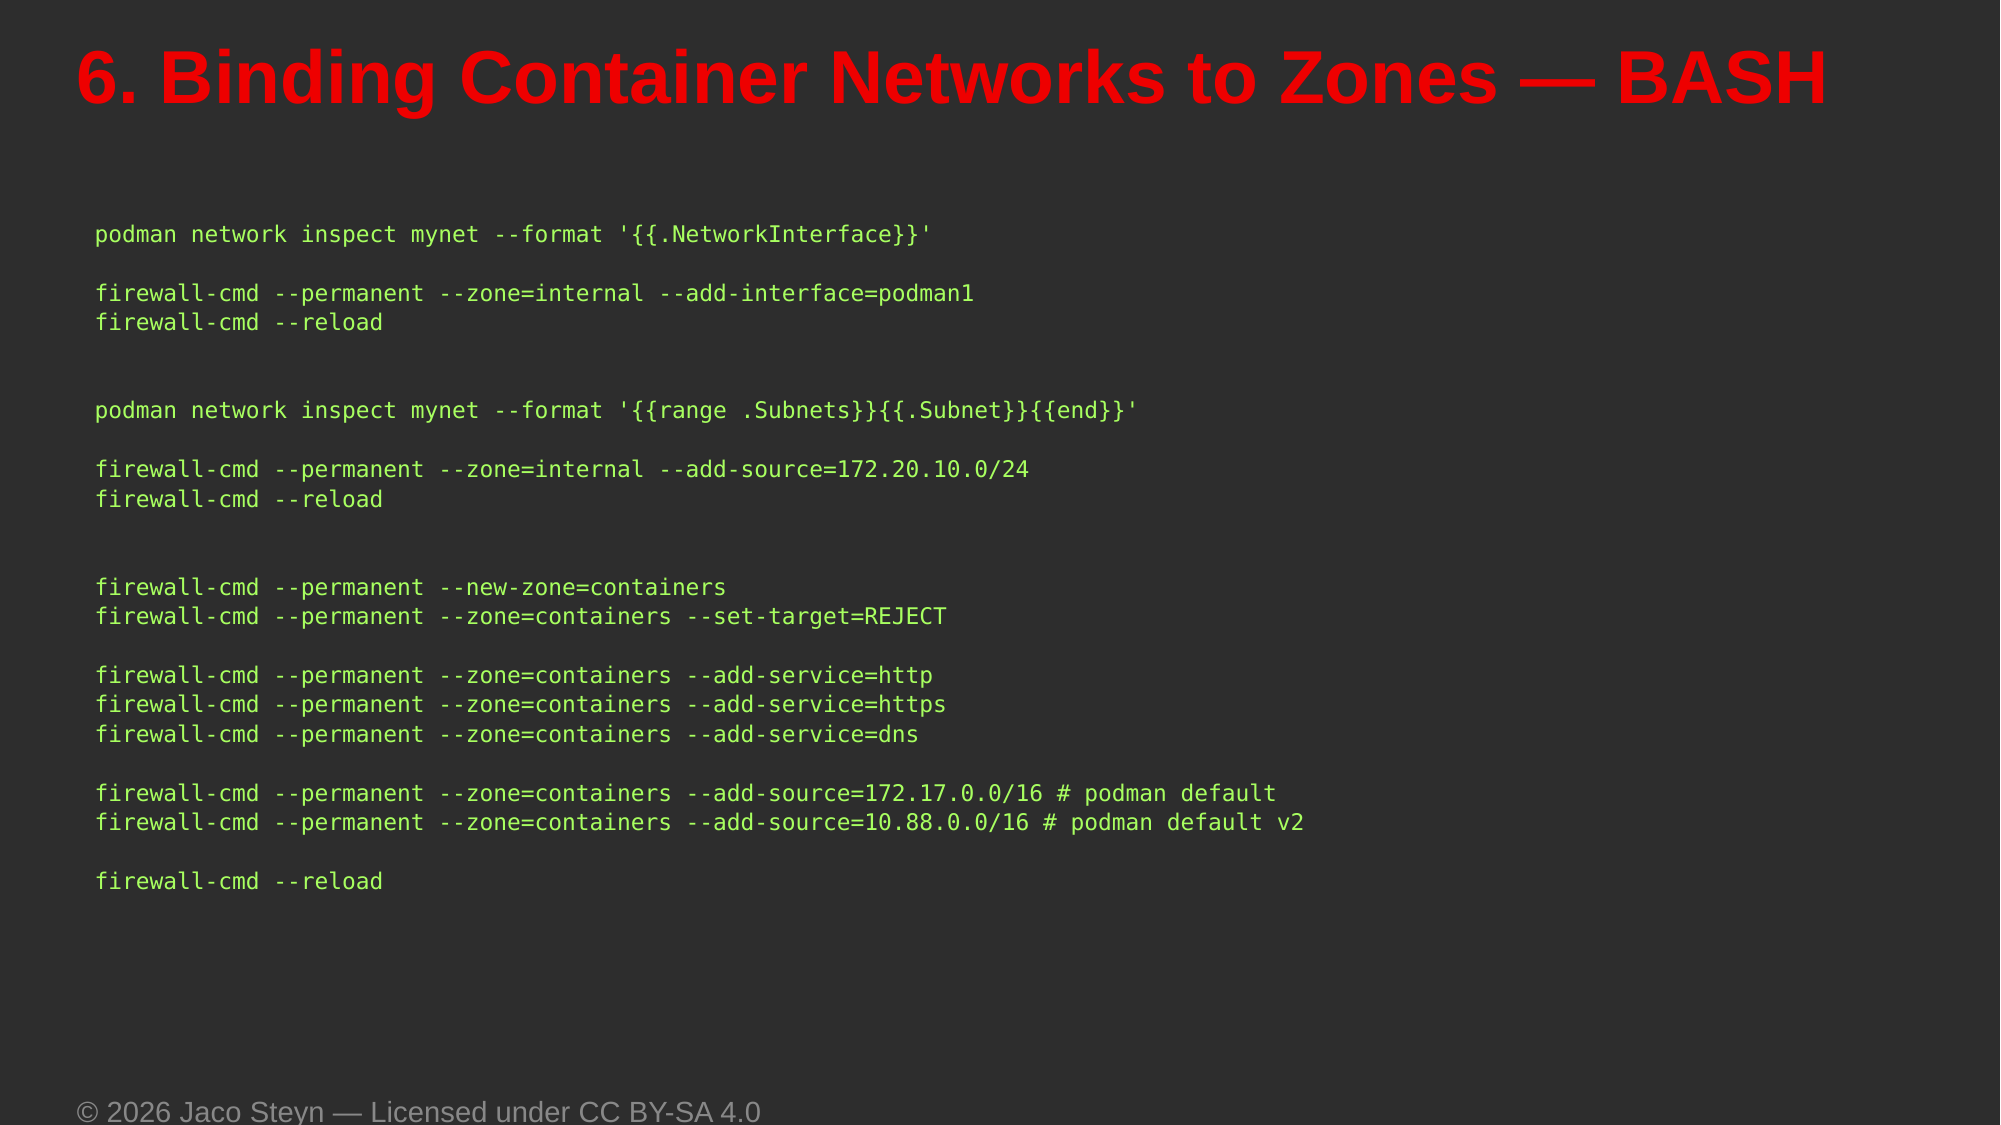

6. Binding Container Networks to Zones — BASH
podman network inspect mynet --format '{{.NetworkInterface}}'
firewall-cmd --permanent --zone=internal --add-interface=podman1
firewall-cmd --reload
podman network inspect mynet --format '{{range .Subnets}}{{.Subnet}}{{end}}'
firewall-cmd --permanent --zone=internal --add-source=172.20.10.0/24
firewall-cmd --reload
firewall-cmd --permanent --new-zone=containers
firewall-cmd --permanent --zone=containers --set-target=REJECT
firewall-cmd --permanent --zone=containers --add-service=http
firewall-cmd --permanent --zone=containers --add-service=https
firewall-cmd --permanent --zone=containers --add-service=dns
firewall-cmd --permanent --zone=containers --add-source=172.17.0.0/16 # podman default
firewall-cmd --permanent --zone=containers --add-source=10.88.0.0/16 # podman default v2
firewall-cmd --reload
© 2026 Jaco Steyn — Licensed under CC BY-SA 4.0